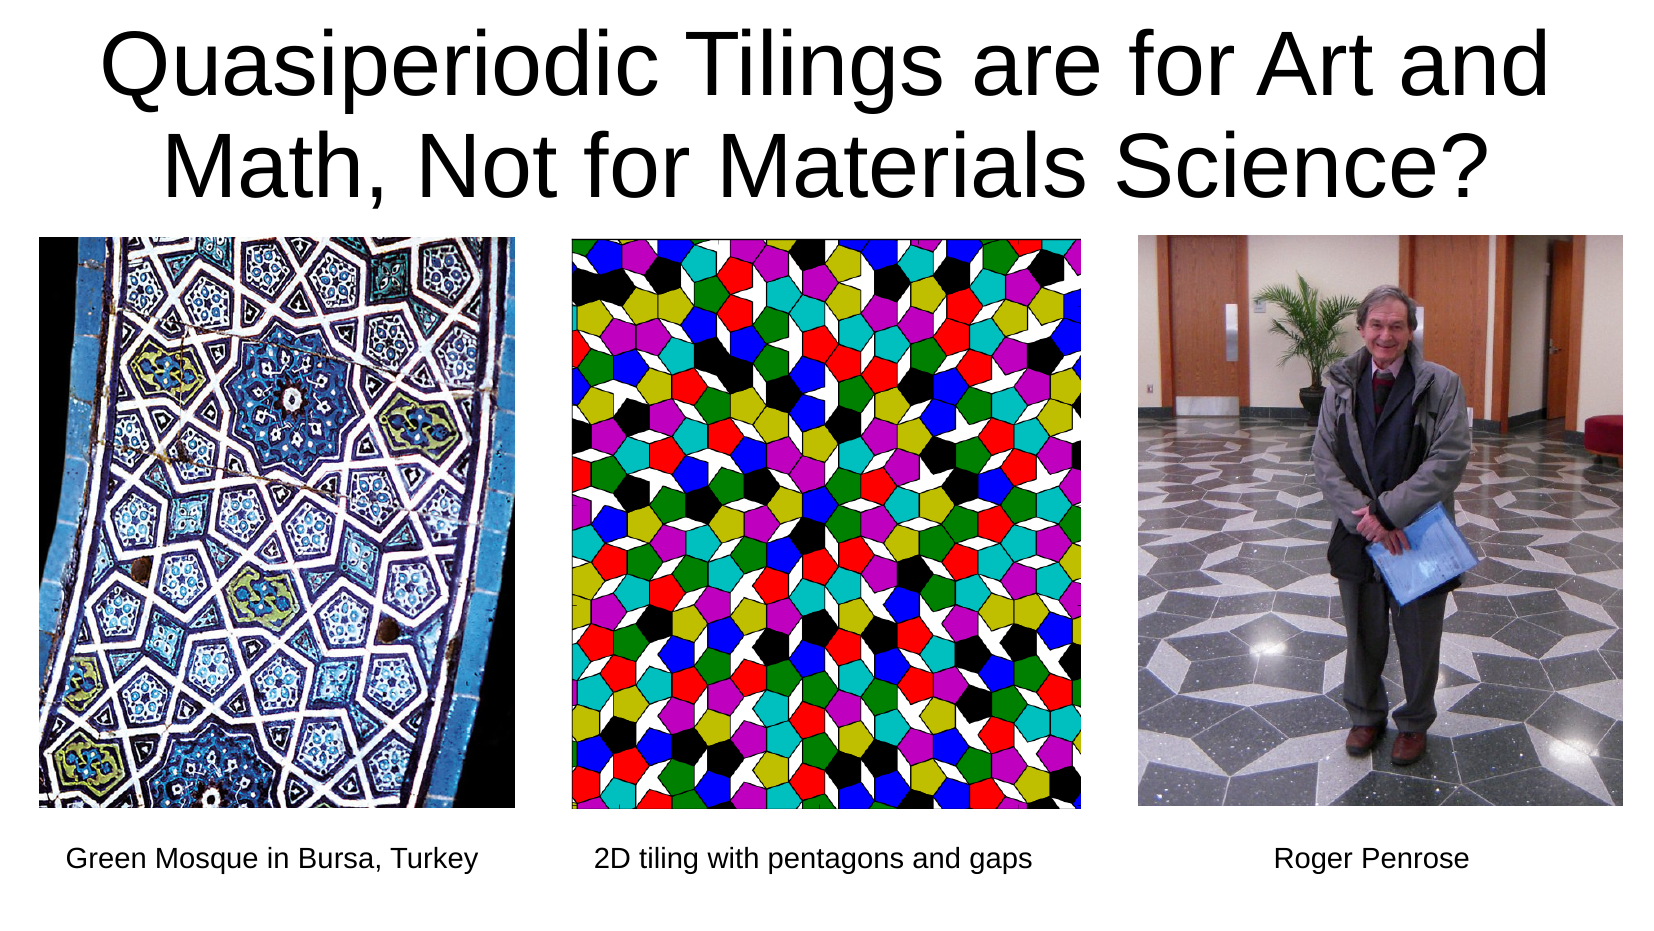

# Quasiperiodic Tilings are for Art and Math, Not for Materials Science?
 Green Mosque in Bursa, Turkey 2D tiling with pentagons and gaps Roger Penrose